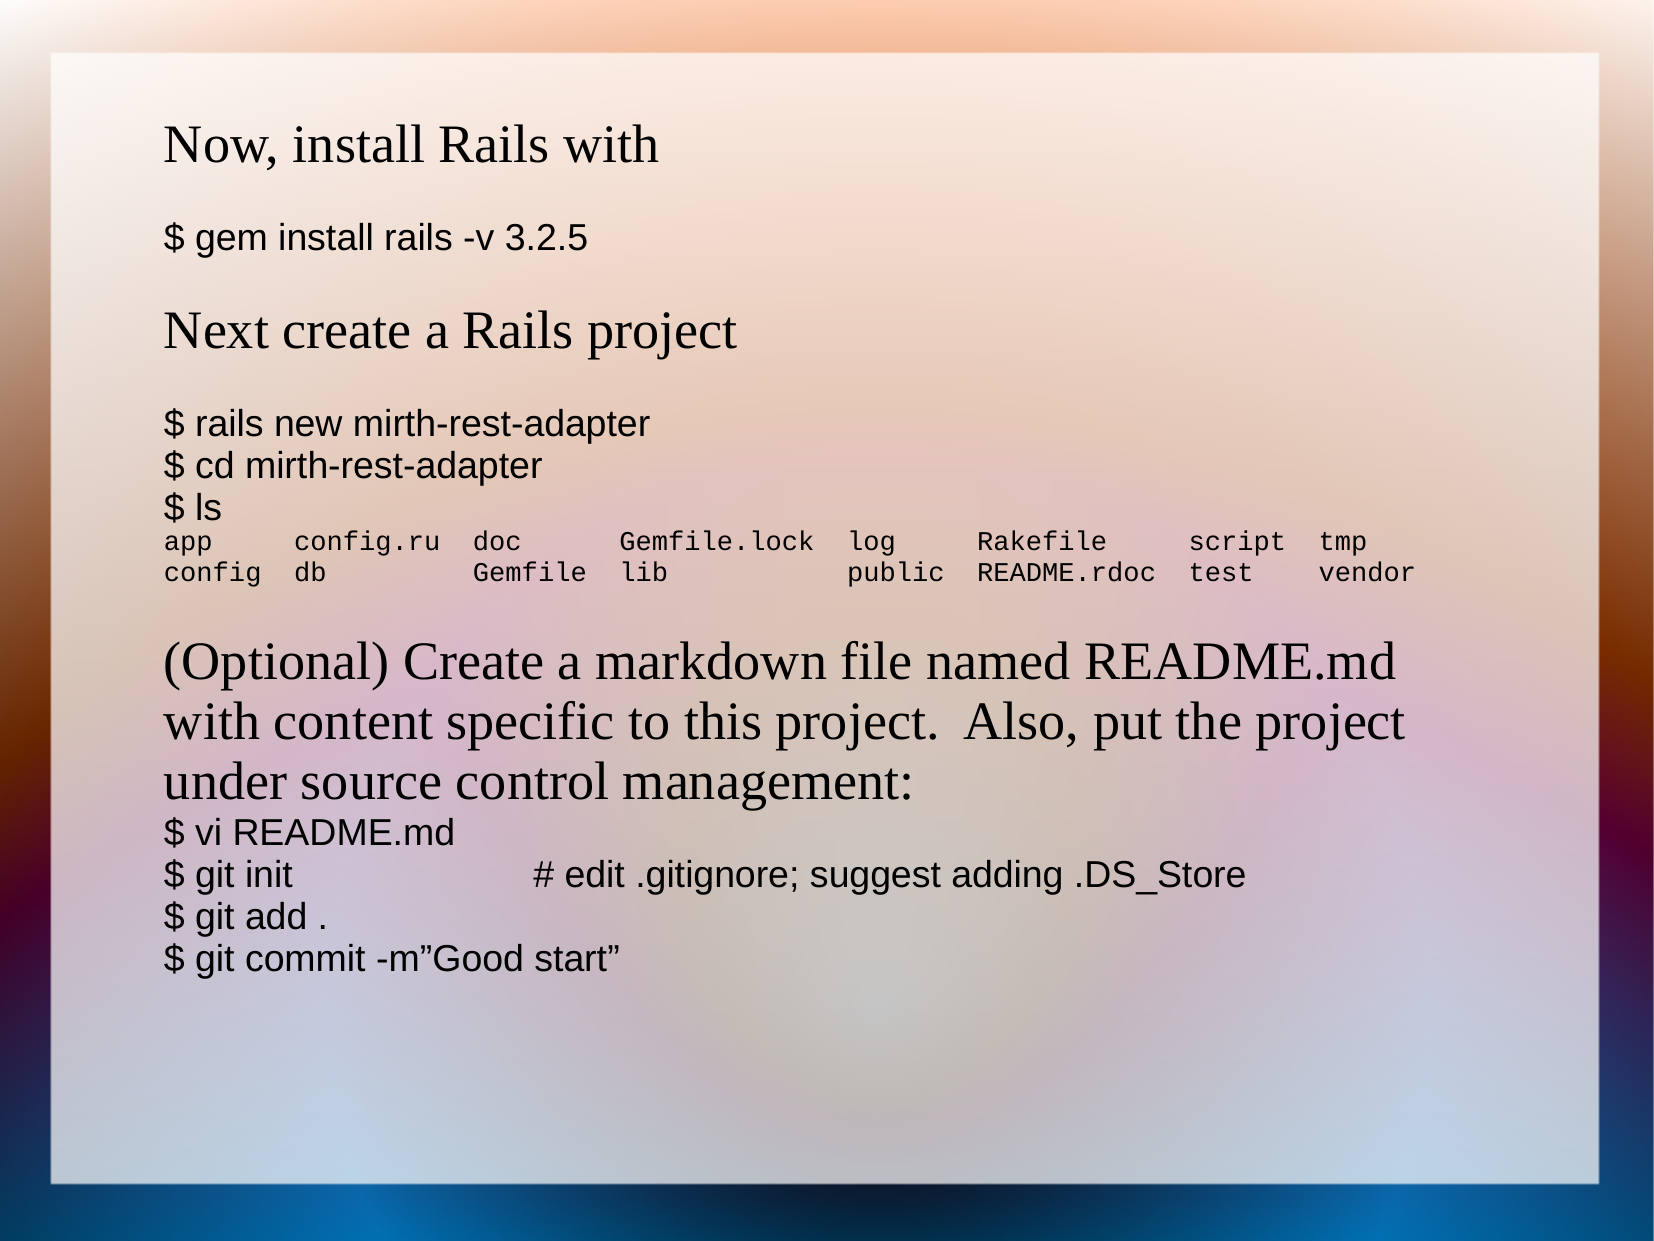

Now, install Rails with
$ gem install rails -v 3.2.5
Next create a Rails project
$ rails new mirth-rest-adapter
$ cd mirth-rest-adapter
$ ls
app config.ru doc Gemfile.lock log Rakefile script tmp
config db Gemfile lib public README.rdoc test vendor
(Optional) Create a markdown file named README.md with content specific to this project. Also, put the project under source control management:
$ vi README.md
$ git init # edit .gitignore; suggest adding .DS_Store
$ git add .
$ git commit -m”Good start”